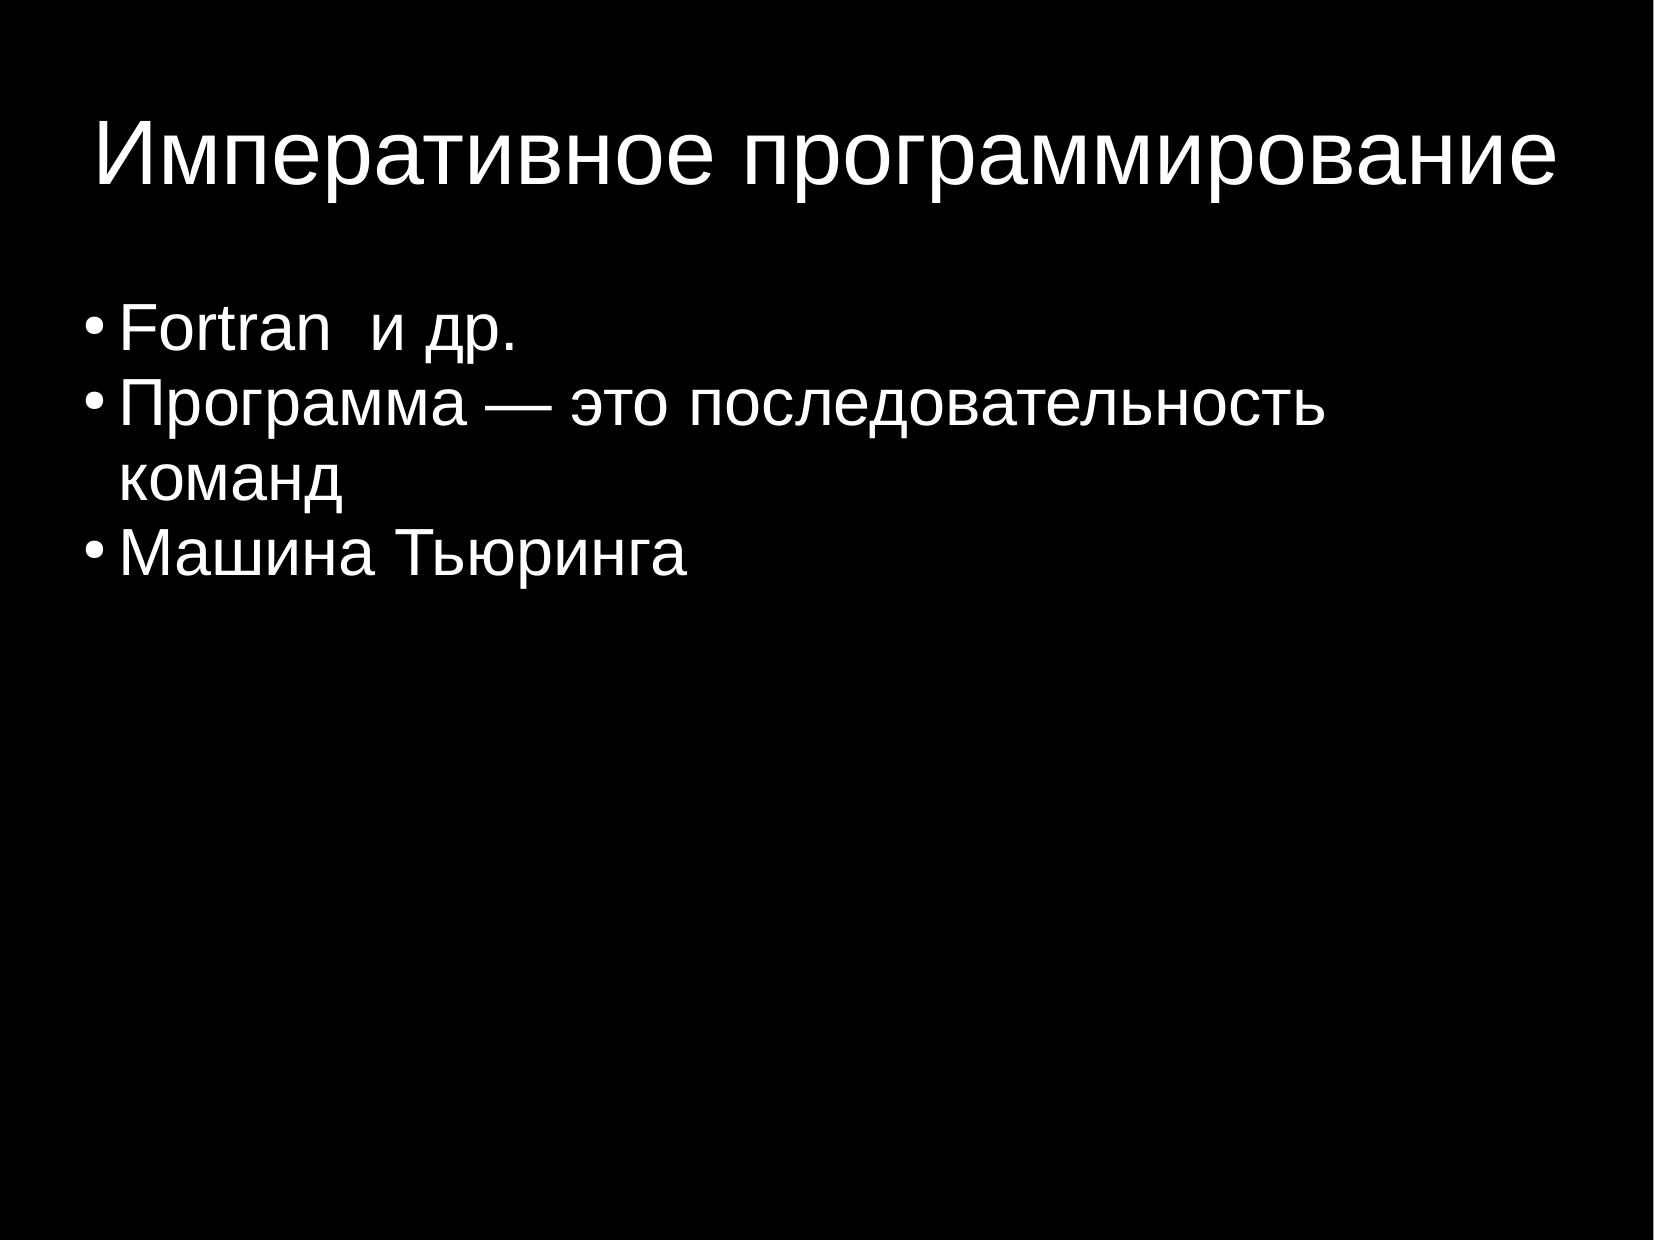

# Императивное программирование
Fortran и др.
Программа — это последовательность команд
Машина Тьюринга